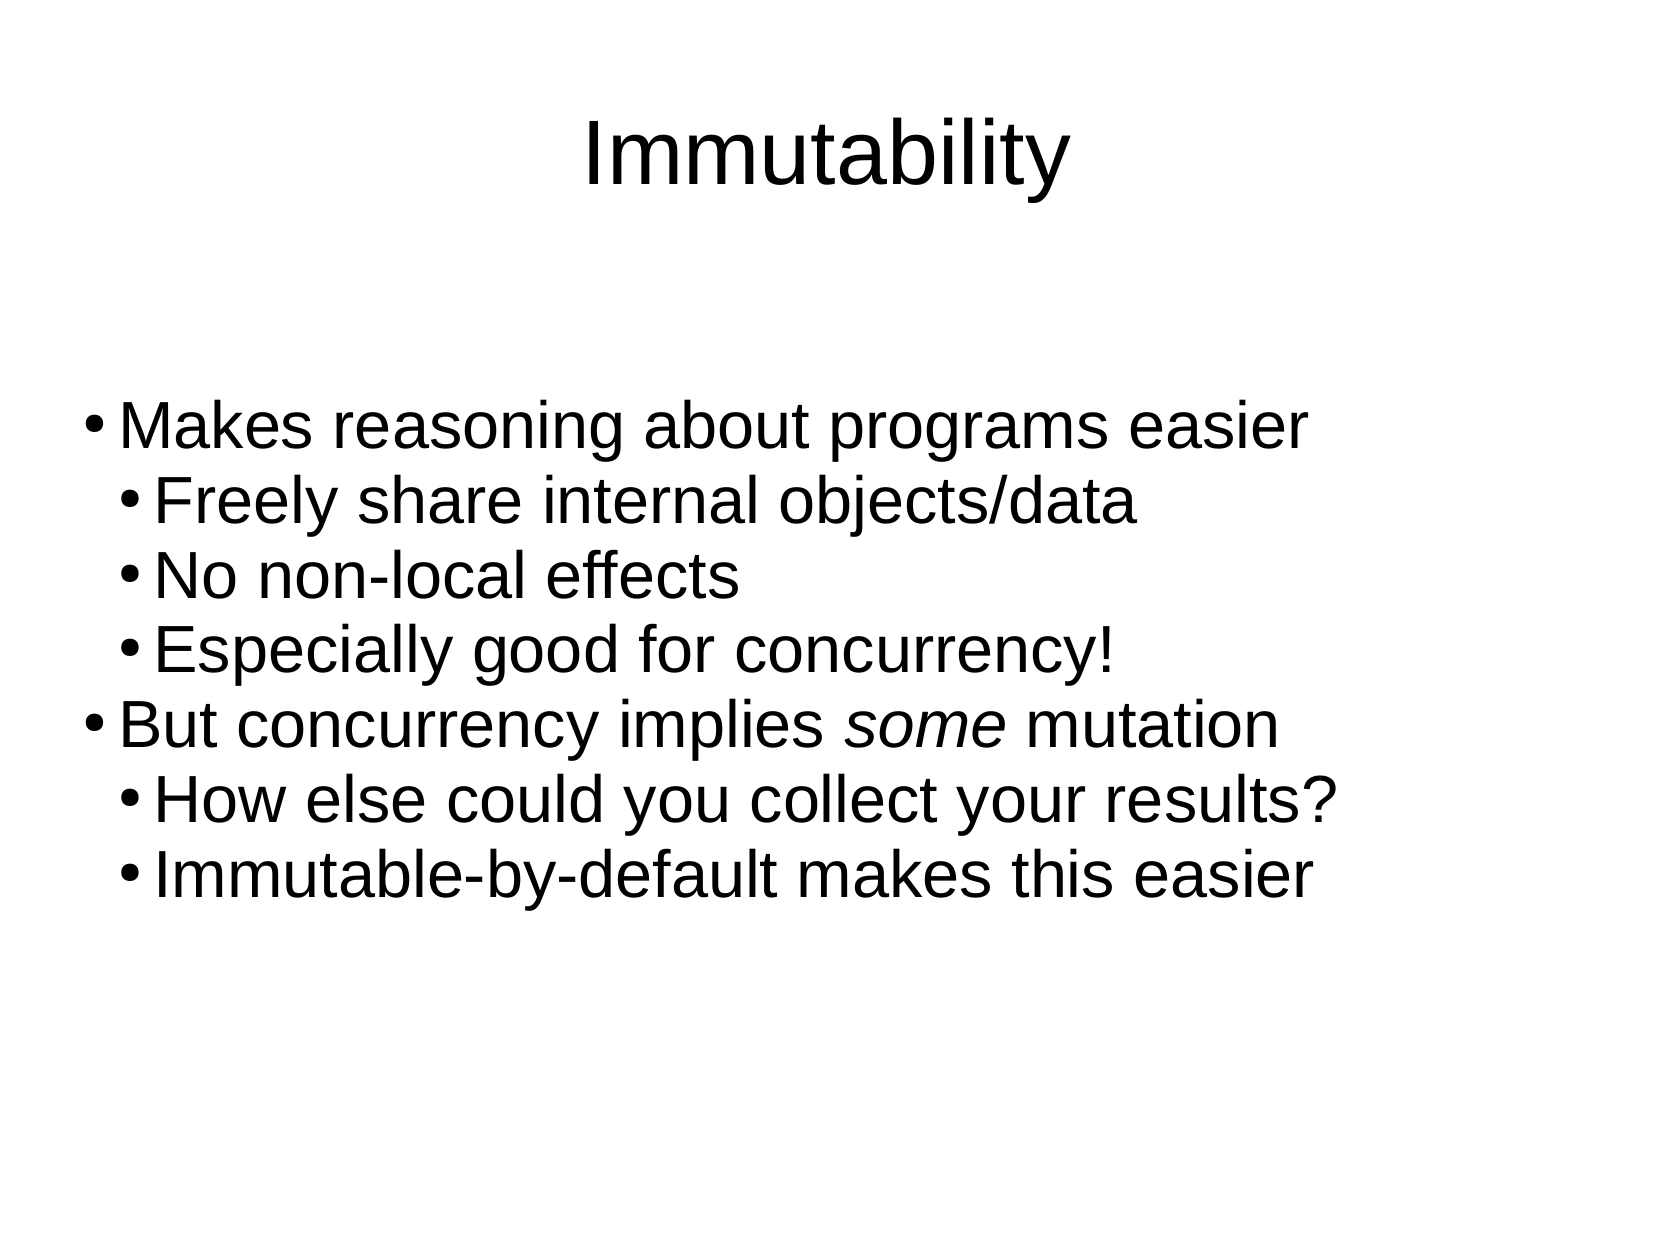

# Immutability
Makes reasoning about programs easier
Freely share internal objects/data
No non-local effects
Especially good for concurrency!
But concurrency implies some mutation
How else could you collect your results?
Immutable-by-default makes this easier